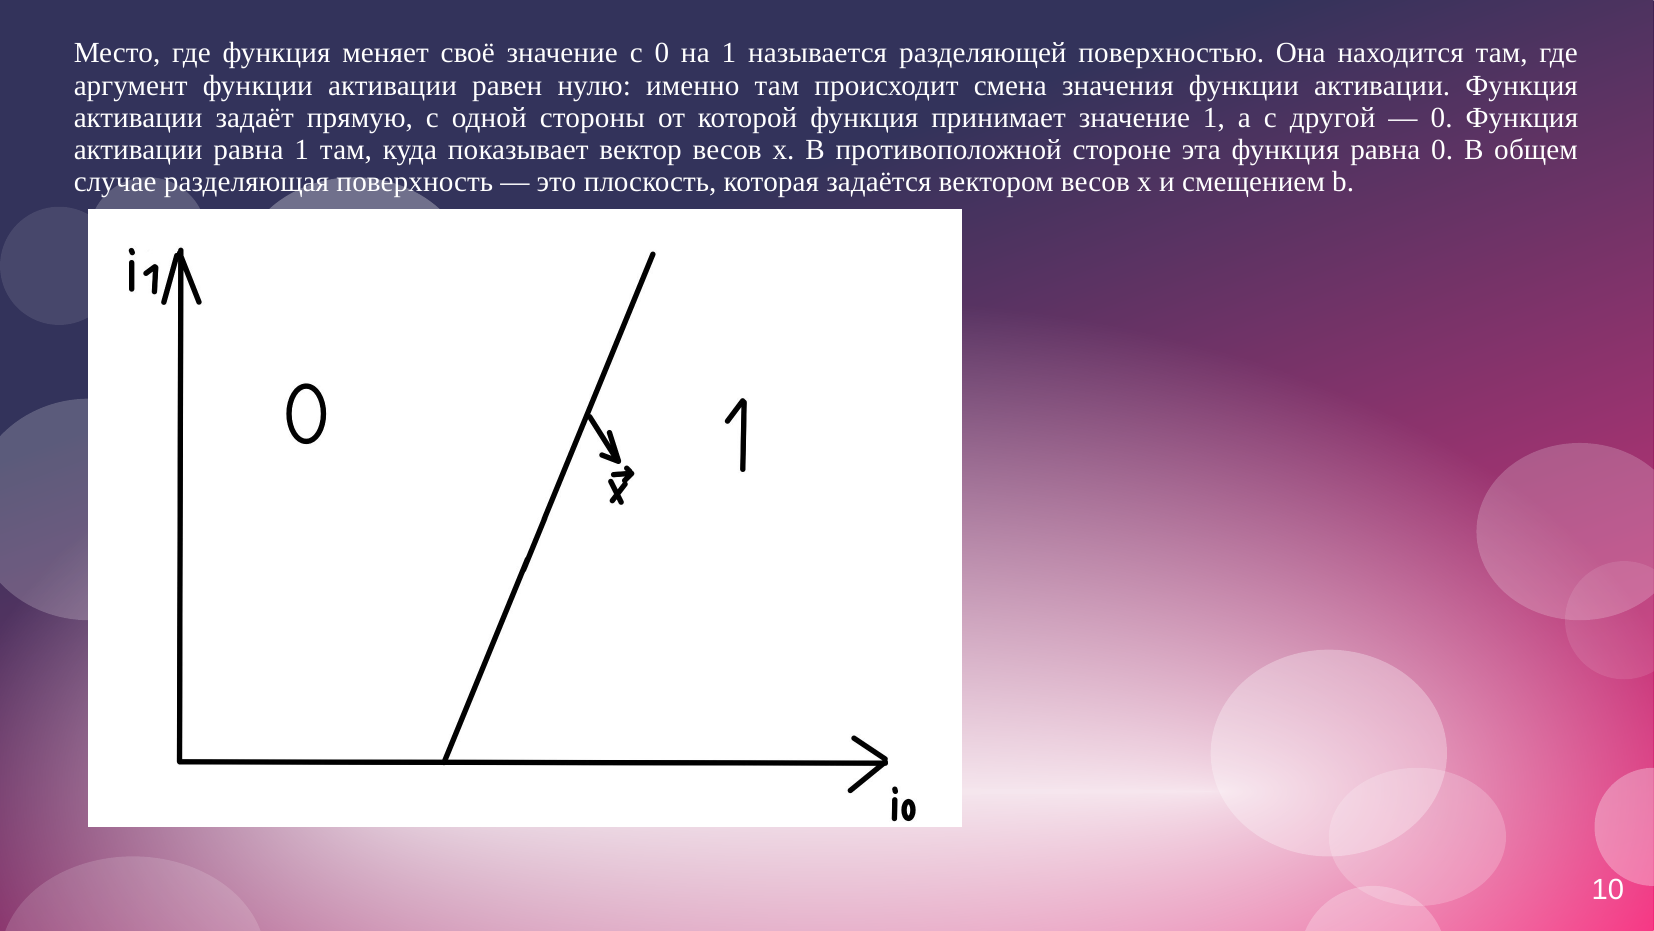

Место, где функция меняет своё значение с 0 на 1 называется разделяющей поверхностью. Она находится там, где аргумент функции активации равен нулю: именно там происходит смена значения функции активации. Функция активации задаёт прямую, с одной стороны от которой функция принимает значение 1, а с другой — 0. Функция активации равна 1 там, куда показывает вектор весов x. В противоположной стороне эта функция равна 0. В общем случае разделяющая поверхность — это плоскость, которая задаётся вектором весов x и смещением b.